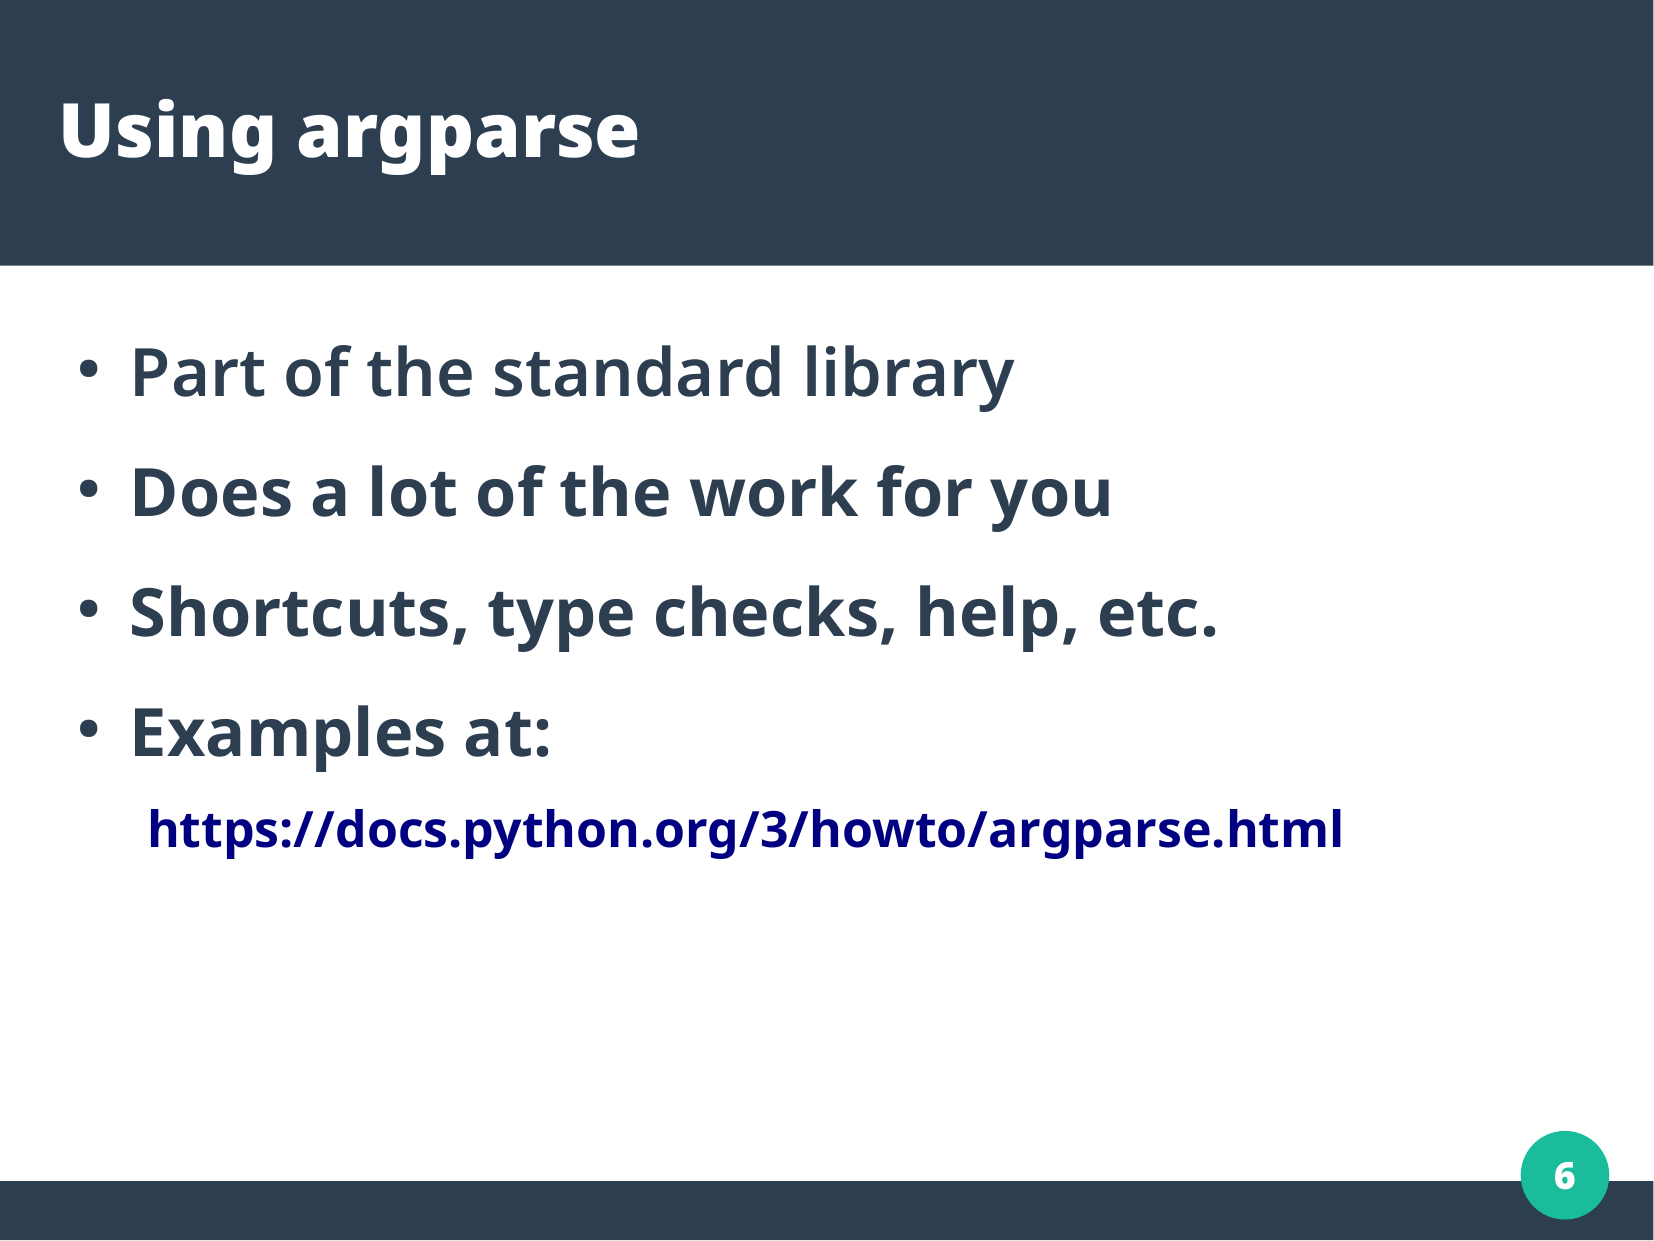

# Using argparse
Part of the standard library
Does a lot of the work for you
Shortcuts, type checks, help, etc.
Examples at:
 https://docs.python.org/3/howto/argparse.html
6